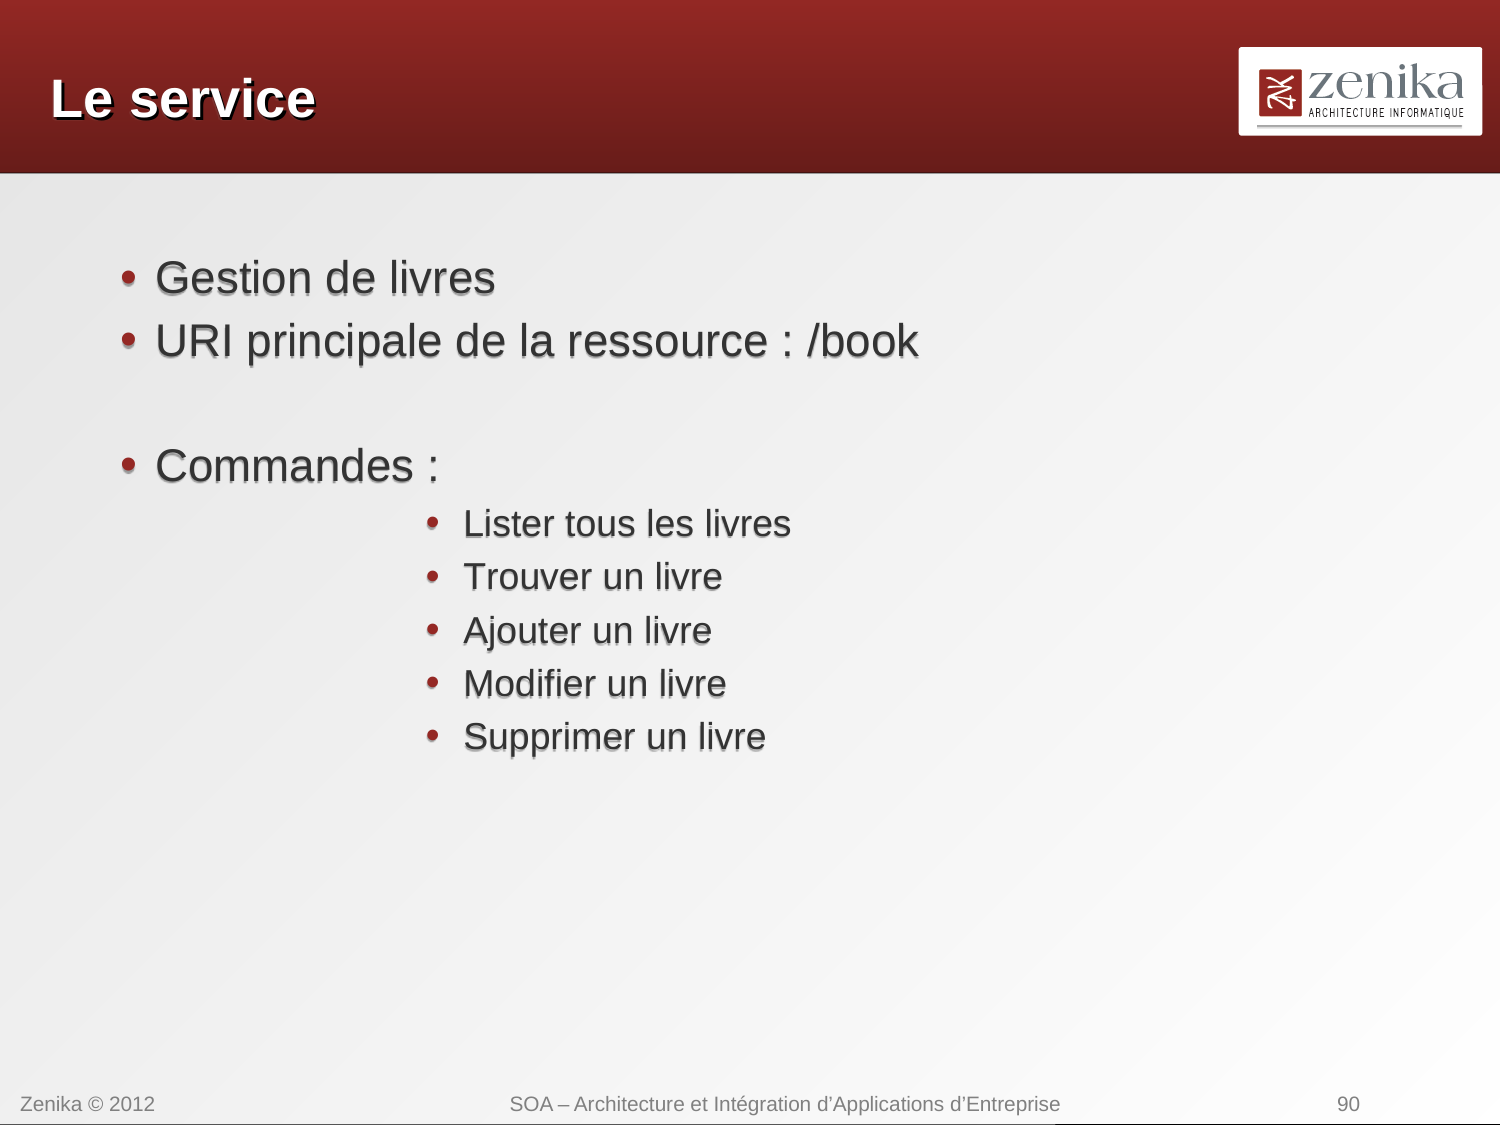

# Le service
Gestion de livres
URI principale de la ressource : /book
Commandes :
Lister tous les livres
Trouver un livre
Ajouter un livre
Modifier un livre
Supprimer un livre